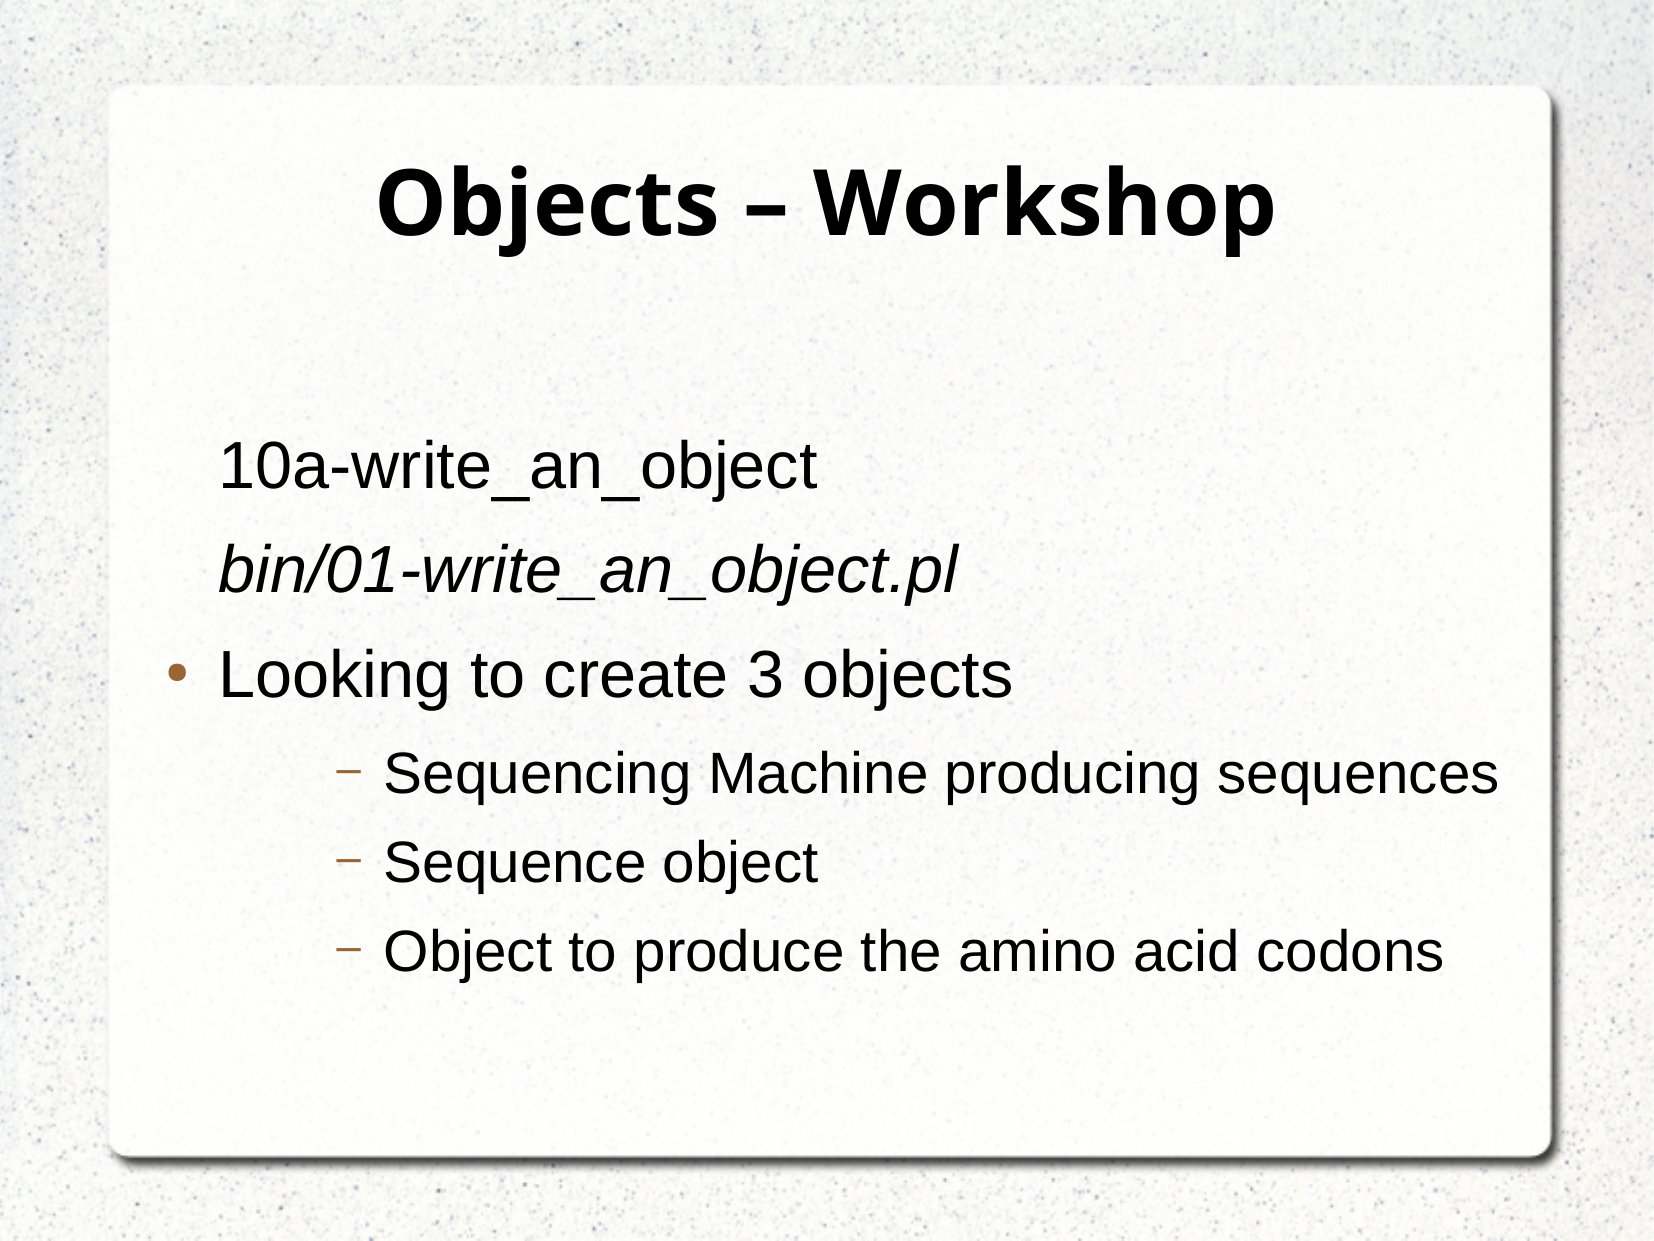

# Objects – Workshop
10a-write_an_object
bin/01-write_an_object.pl
Looking to create 3 objects
Sequencing Machine producing sequences
Sequence object
Object to produce the amino acid codons